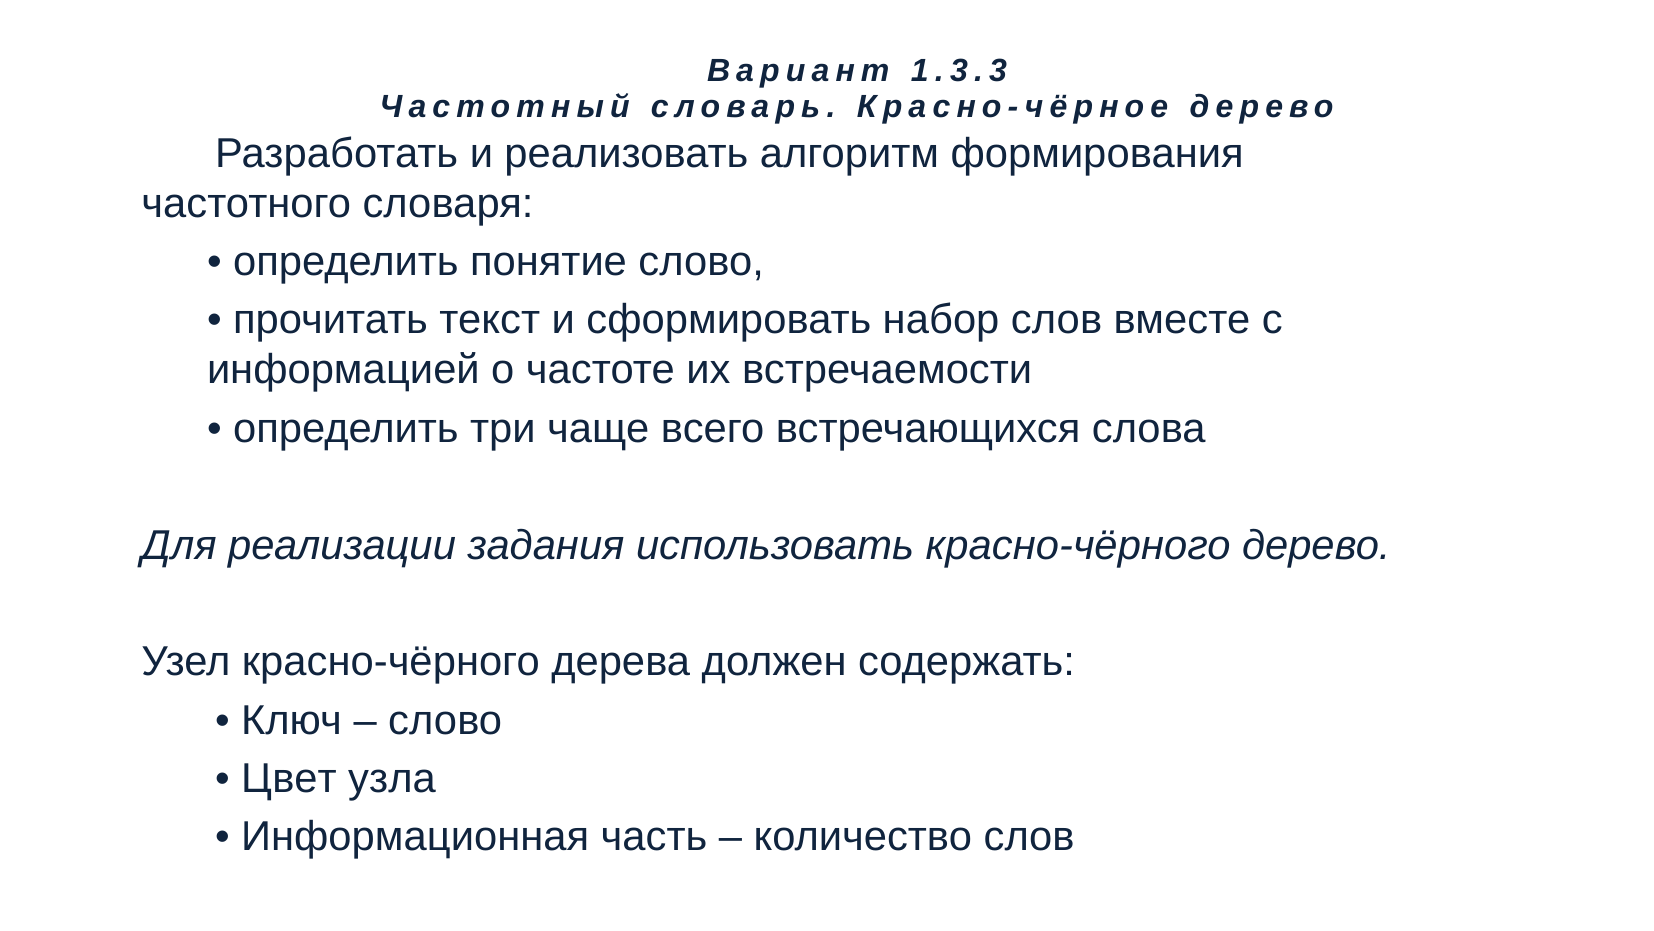

# Вариант 1.3.3 Частотный словарь. Красно-чёрное дерево
	Разработать и реализовать алгоритм формирования частотного словаря:
• определить понятие слово,
• прочитать текст и сформировать набор слов вместе с информацией о частоте их встречаемости
• определить три чаще всего встречающихся слова
Для реализации задания использовать красно-чёрного дерево.
Узел красно-чёрного дерева должен содержать:
	• Ключ – слово
 	• Цвет узла
	• Информационная часть – количество слов